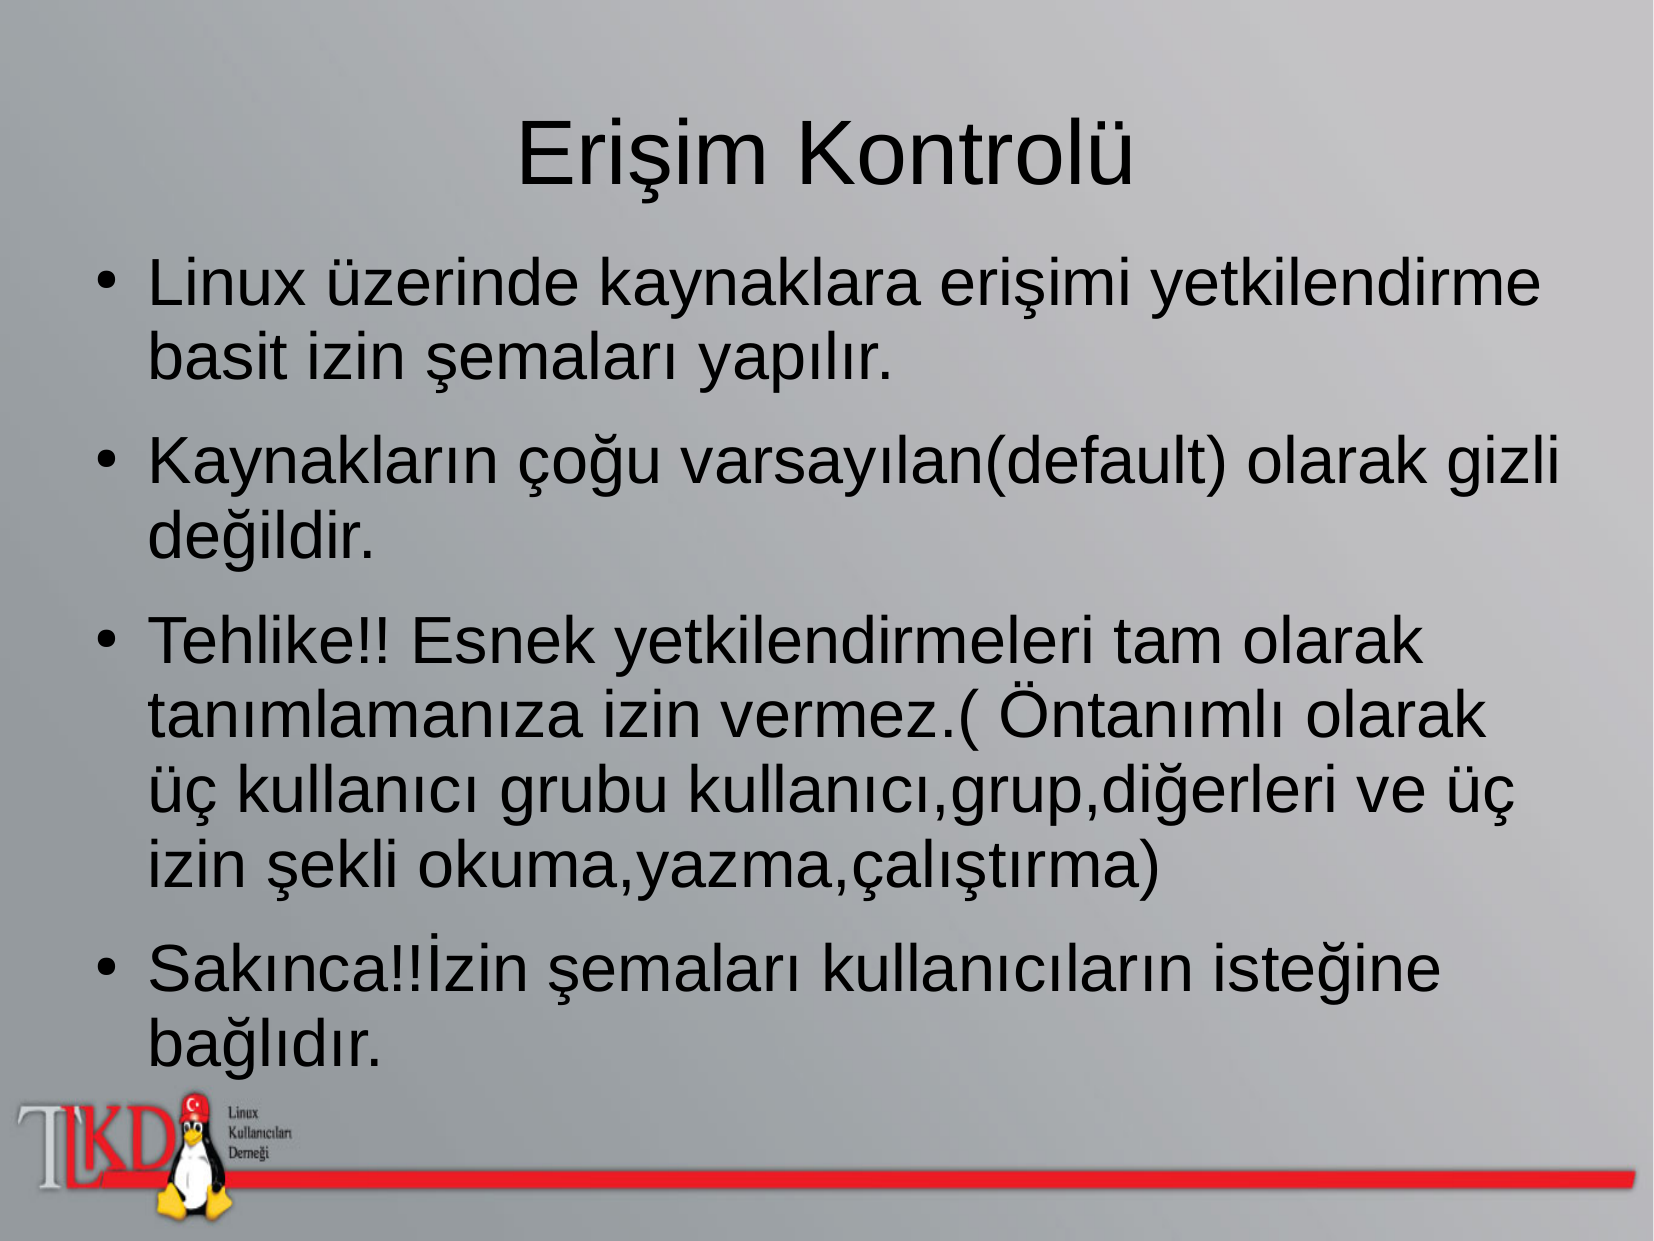

# Erişim Kontrolü
Linux üzerinde kaynaklara erişimi yetkilendirme basit izin şemaları yapılır.
Kaynakların çoğu varsayılan(default) olarak gizli değildir.
Tehlike!! Esnek yetkilendirmeleri tam olarak tanımlamanıza izin vermez.( Öntanımlı olarak üç kullanıcı grubu kullanıcı,grup,diğerleri ve üç izin şekli okuma,yazma,çalıştırma)
Sakınca!!İzin şemaları kullanıcıların isteğine bağlıdır.